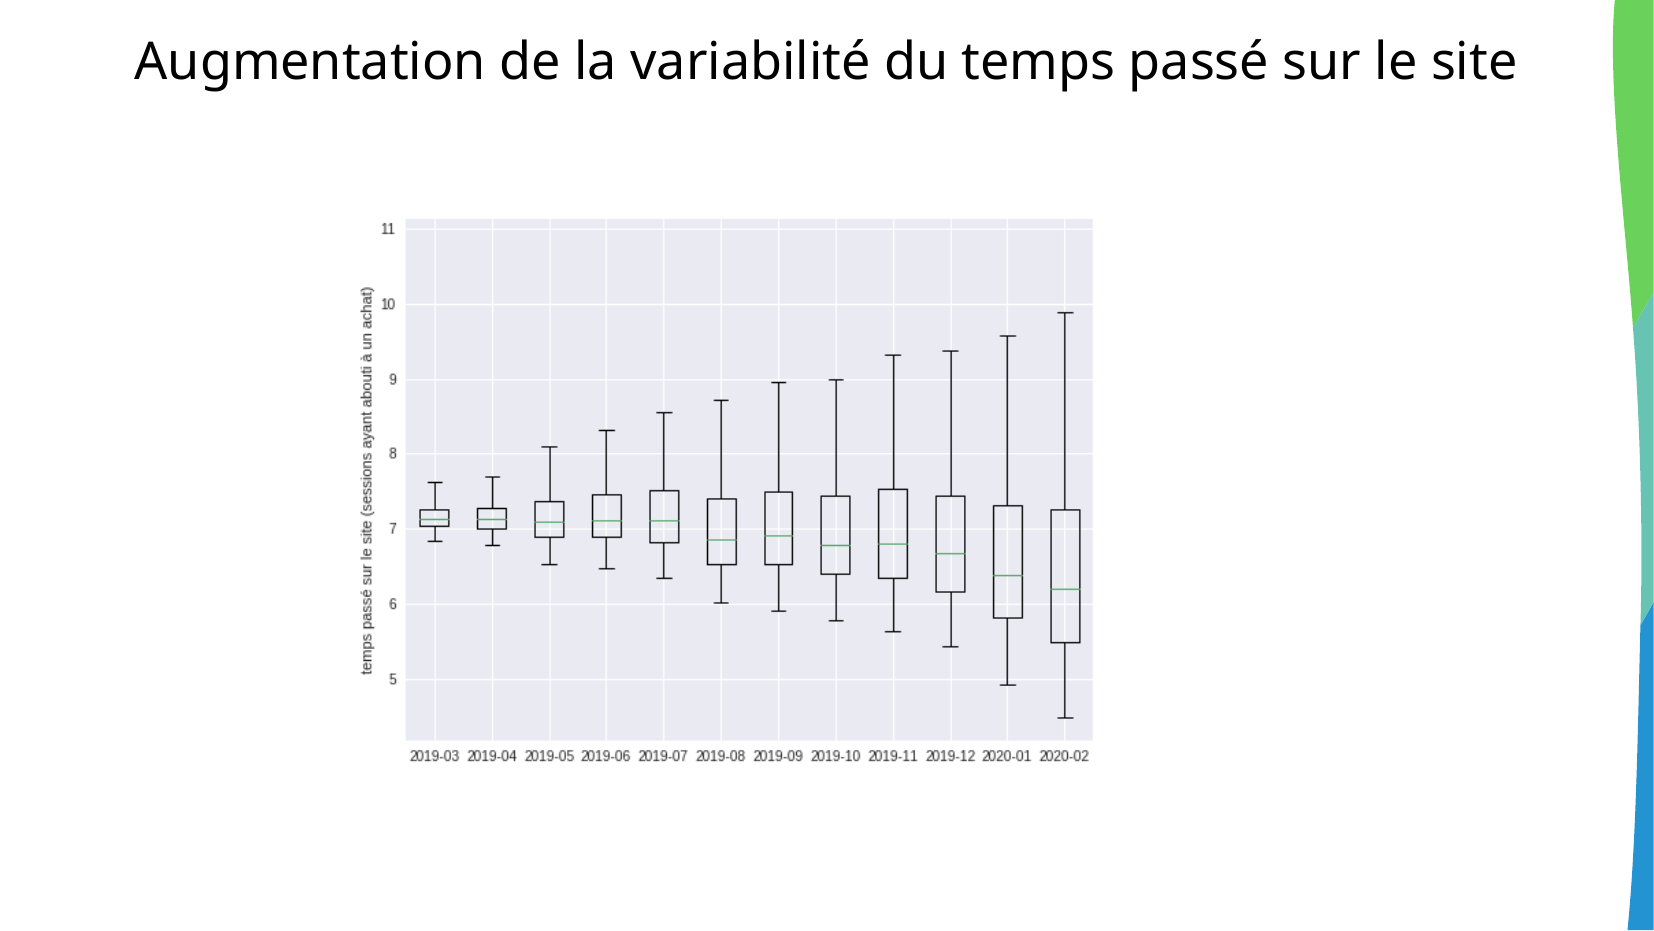

# Augmentation de la variabilité du temps passé sur le site